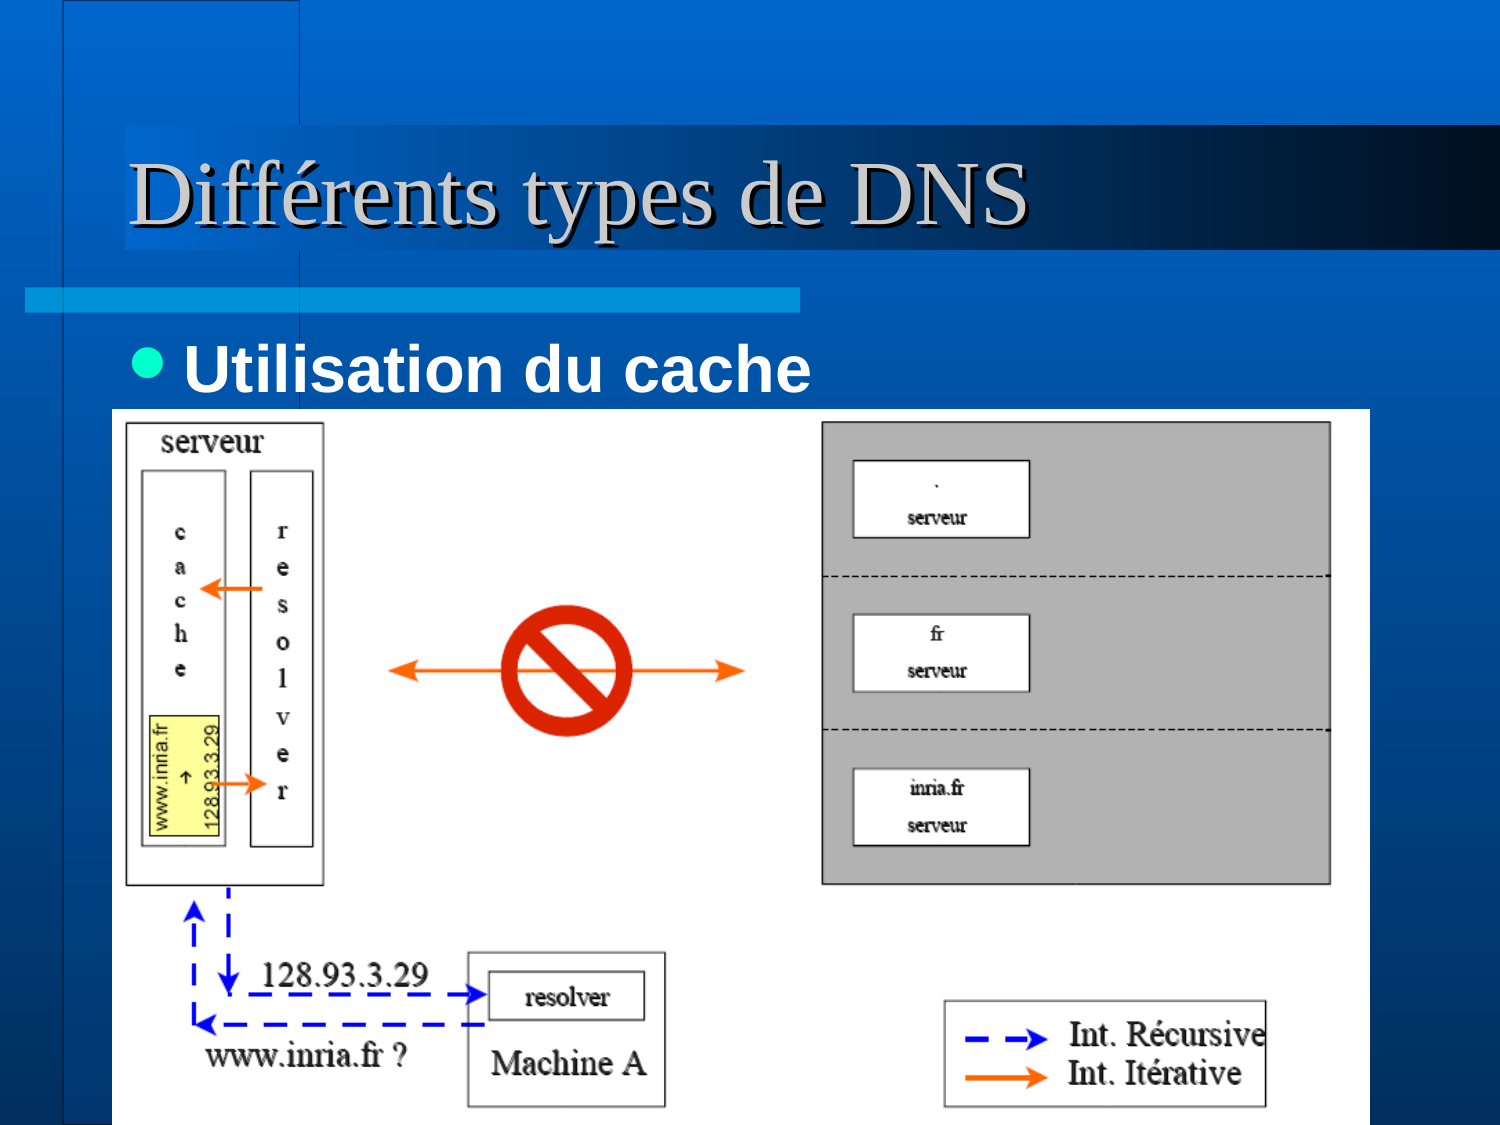

# Différents types de DNS
Utilisation du cache